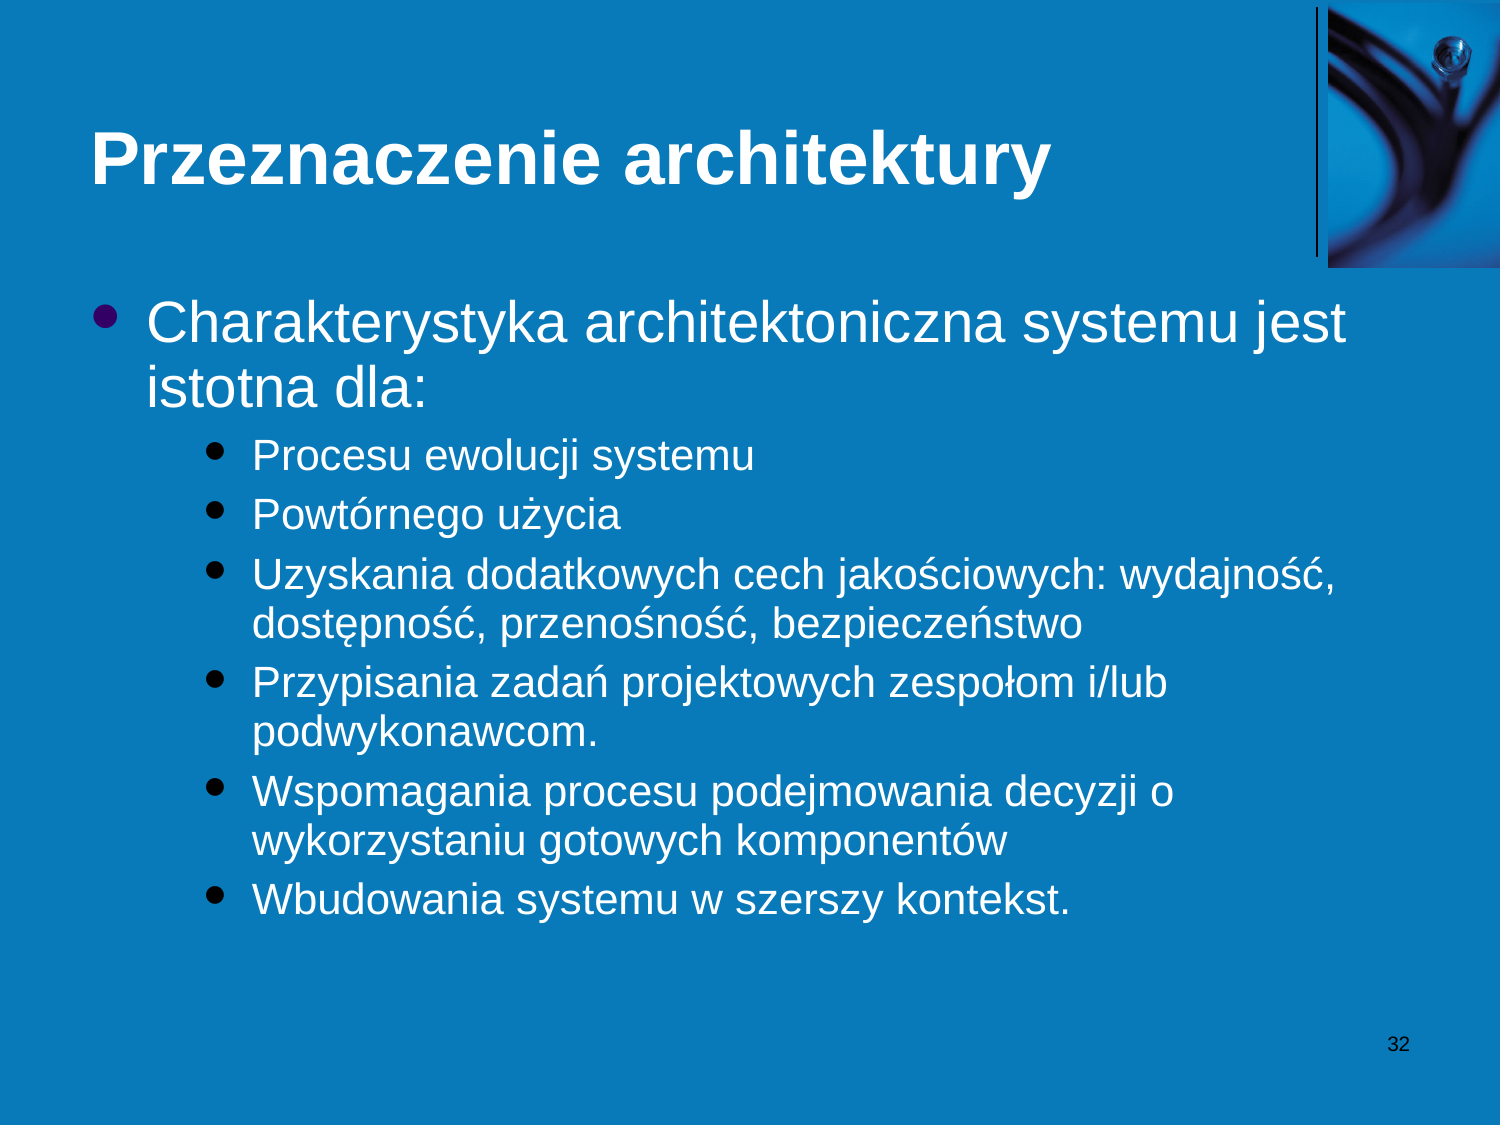

# Przeznaczenie architektury
Charakterystyka architektoniczna systemu jest istotna dla:
Procesu ewolucji systemu
Powtórnego użycia
Uzyskania dodatkowych cech jakościowych: wydajność, dostępność, przenośność, bezpieczeństwo
Przypisania zadań projektowych zespołom i/lub podwykonawcom.
Wspomagania procesu podejmowania decyzji o wykorzystaniu gotowych komponentów
Wbudowania systemu w szerszy kontekst.
32